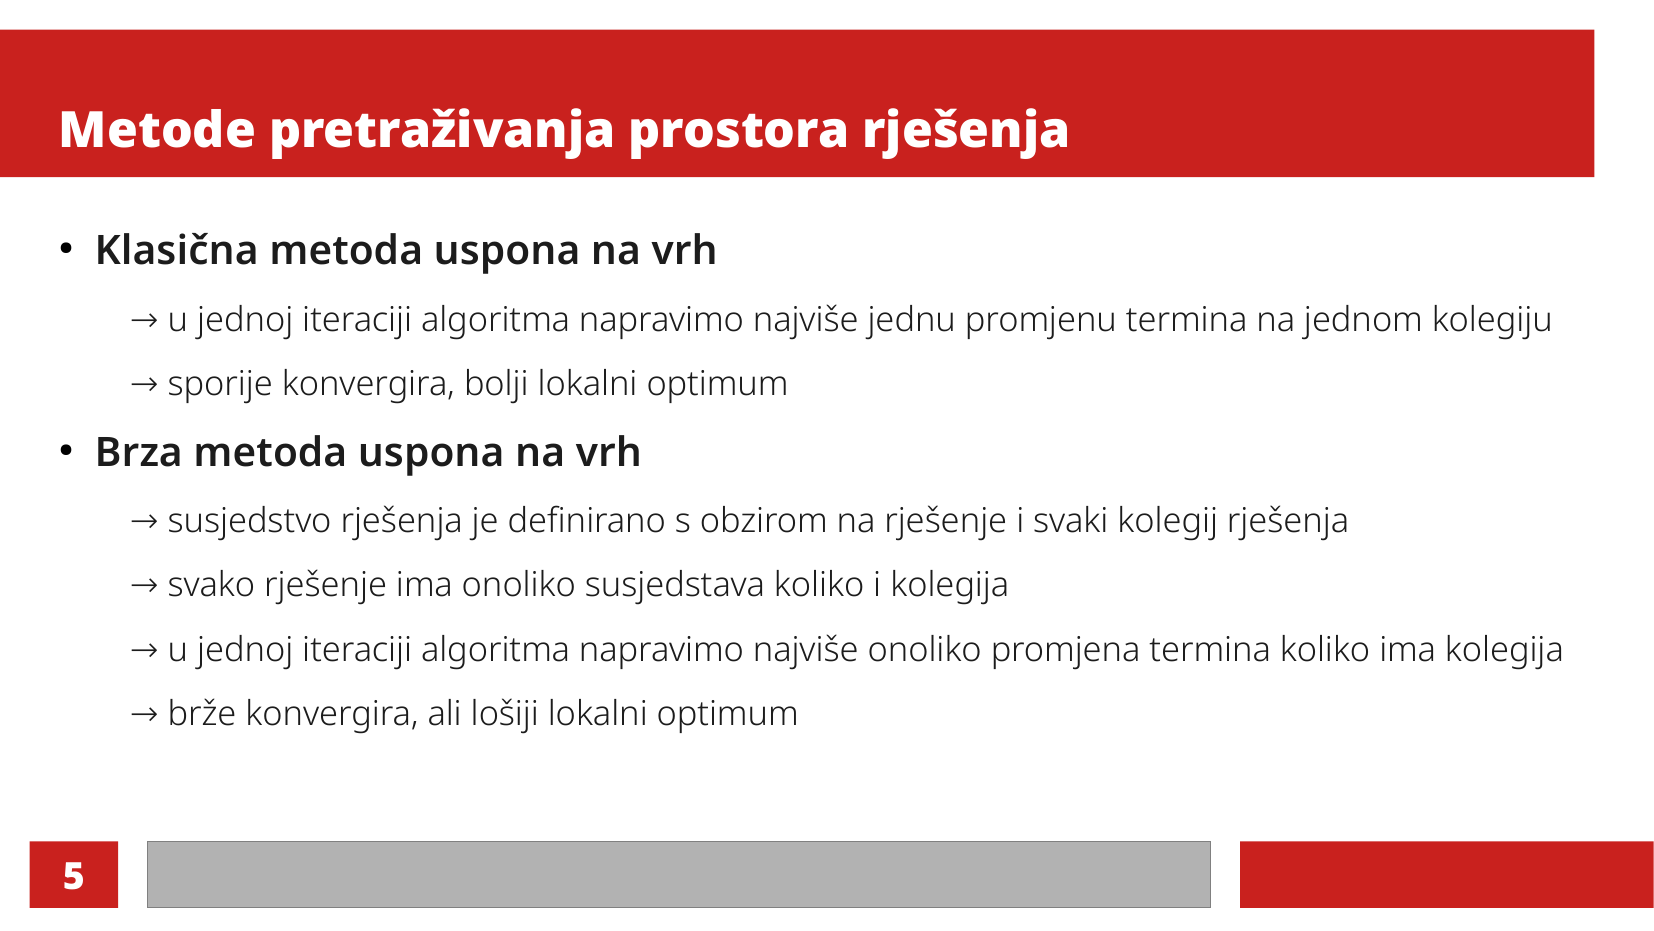

# Metode pretraživanja prostora rješenja
Klasična metoda uspona na vrh
→ u jednoj iteraciji algoritma napravimo najviše jednu promjenu termina na jednom kolegiju
→ sporije konvergira, bolji lokalni optimum
Brza metoda uspona na vrh
→ susjedstvo rješenja je definirano s obzirom na rješenje i svaki kolegij rješenja
→ svako rješenje ima onoliko susjedstava koliko i kolegija
→ u jednoj iteraciji algoritma napravimo najviše onoliko promjena termina koliko ima kolegija
→ brže konvergira, ali lošiji lokalni optimum
5